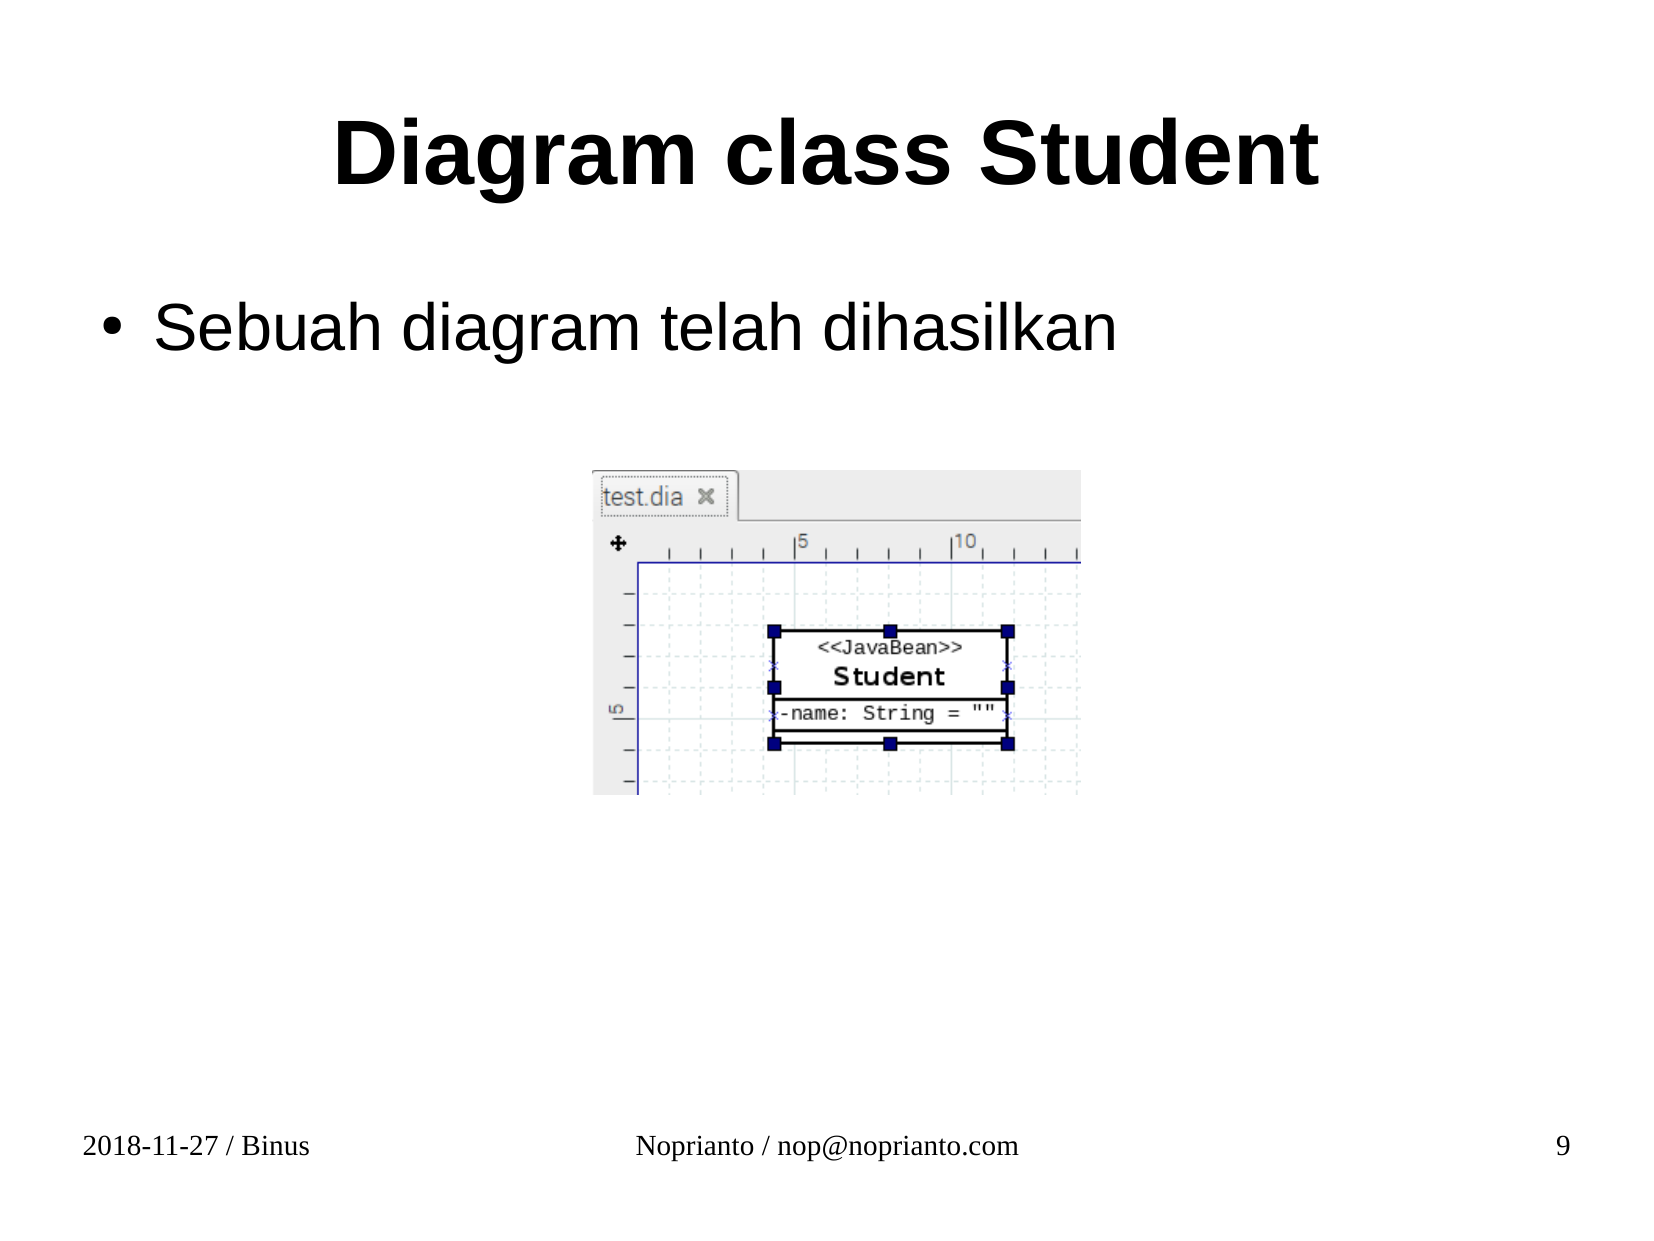

# Diagram class Student
Sebuah diagram telah dihasilkan
2018-11-27 / Binus
Noprianto / nop@noprianto.com
9